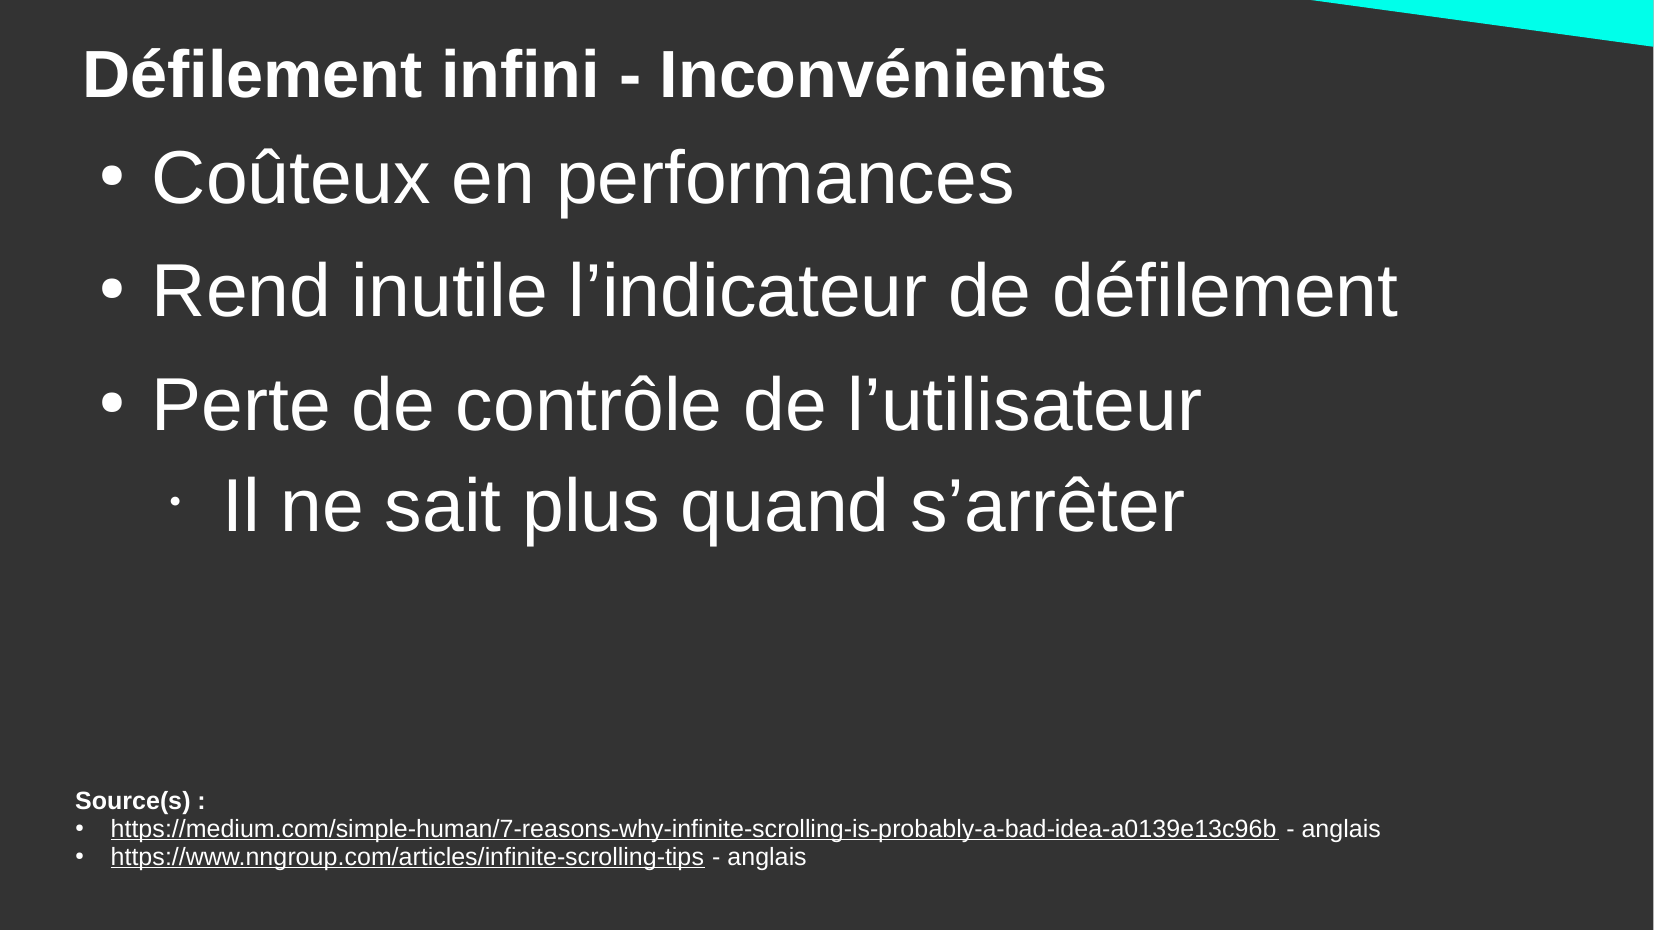

# Défilement infini - Inconvénients
Coûteux en performances
Rend inutile l’indicateur de défilement
Perte de contrôle de l’utilisateur
Il ne sait plus quand s’arrêter
Source(s) :
https://medium.com/simple-human/7-reasons-why-infinite-scrolling-is-probably-a-bad-idea-a0139e13c96b - anglais
https://www.nngroup.com/articles/infinite-scrolling-tips - anglais